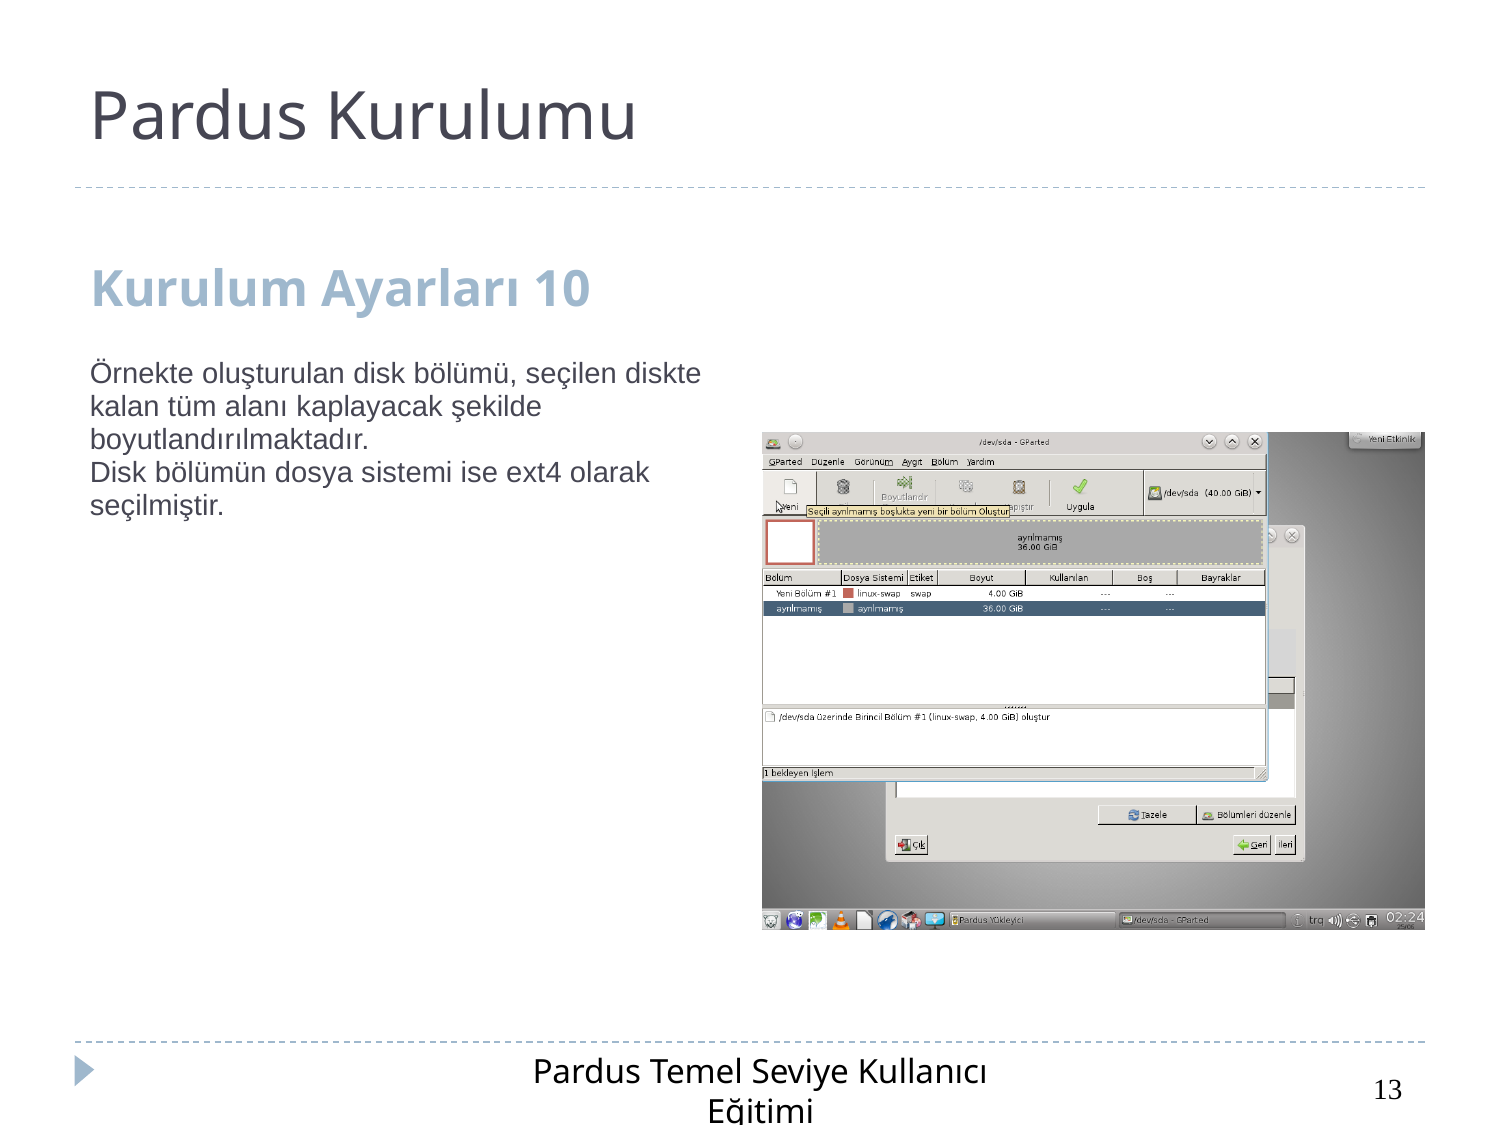

# Pardus Kurulumu
Kurulum Ayarları 10
Örnekte oluşturulan disk bölümü, seçilen diskte kalan tüm alanı kaplayacak şekilde boyutlandırılmaktadır.
Disk bölümün dosya sistemi ise ext4 olarak seçilmiştir.